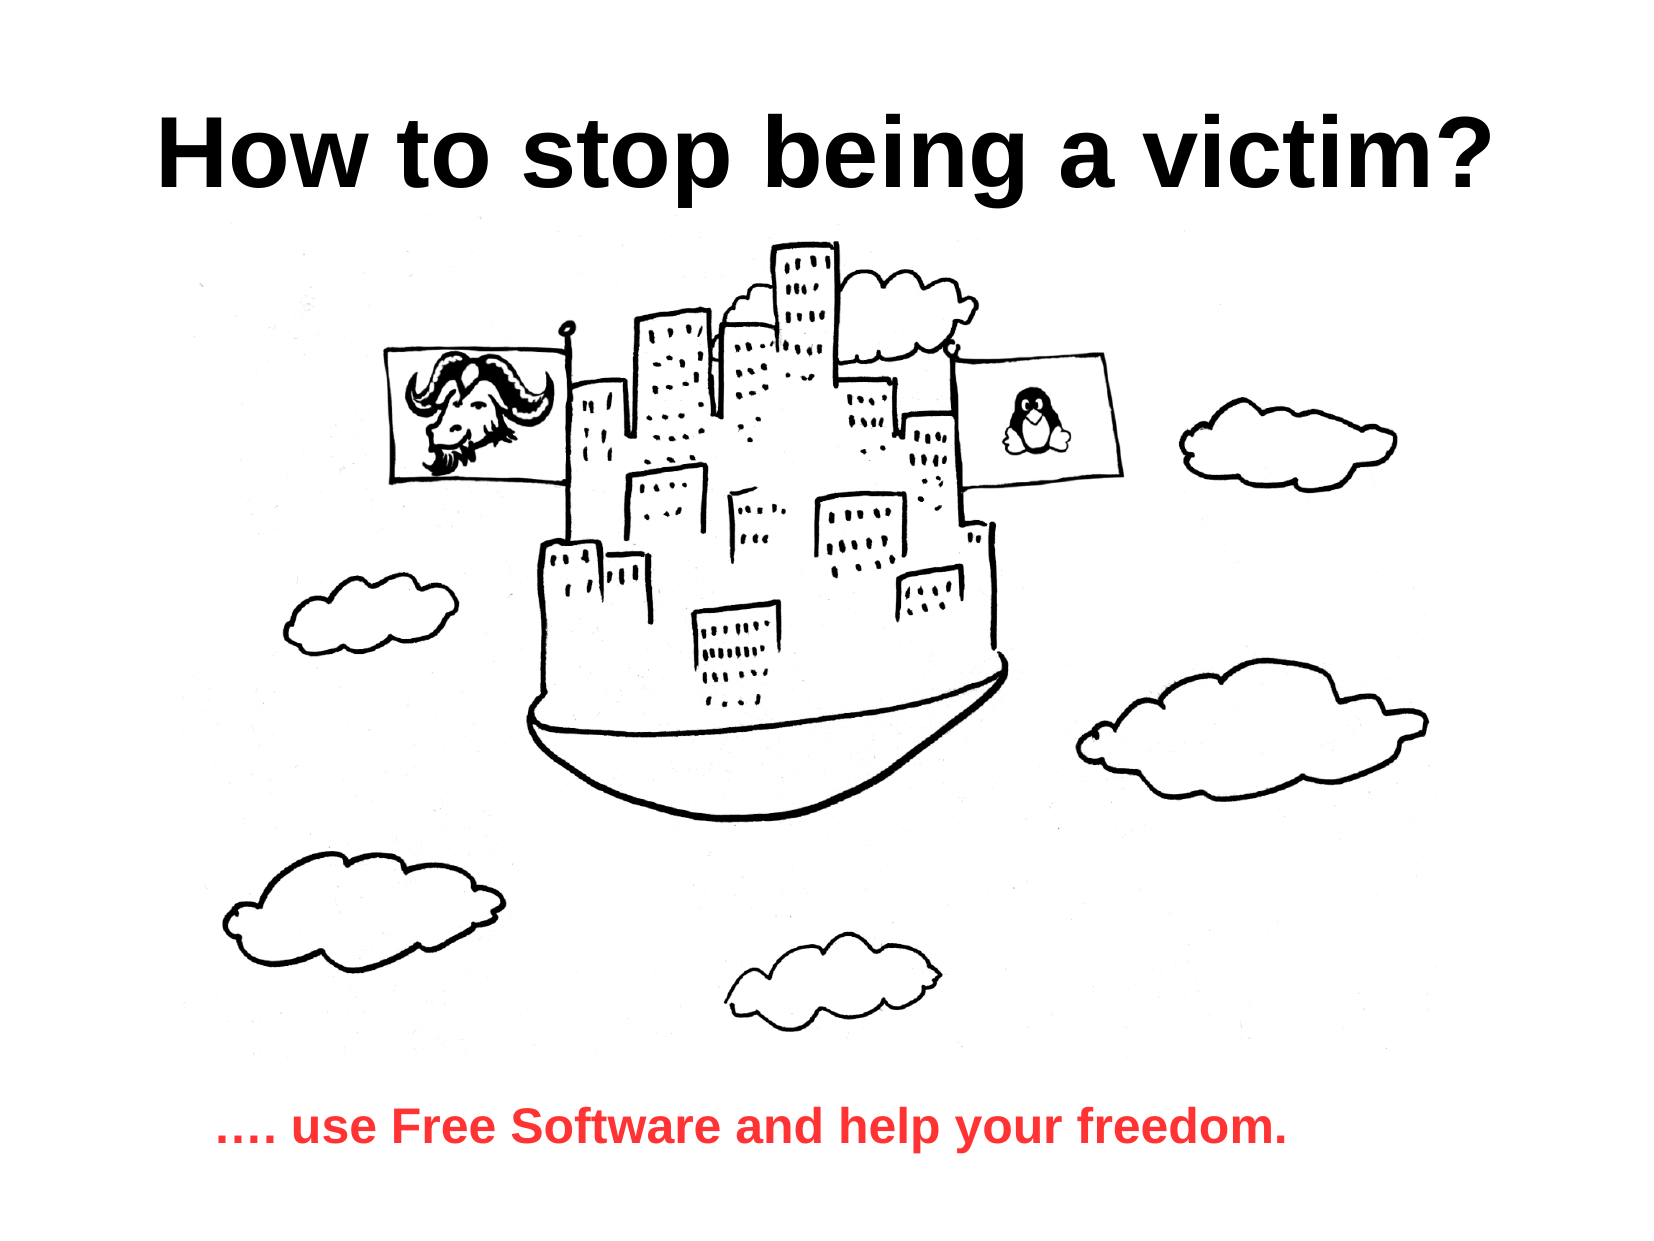

# How to stop being a victim?
…. use Free Software and help your freedom.